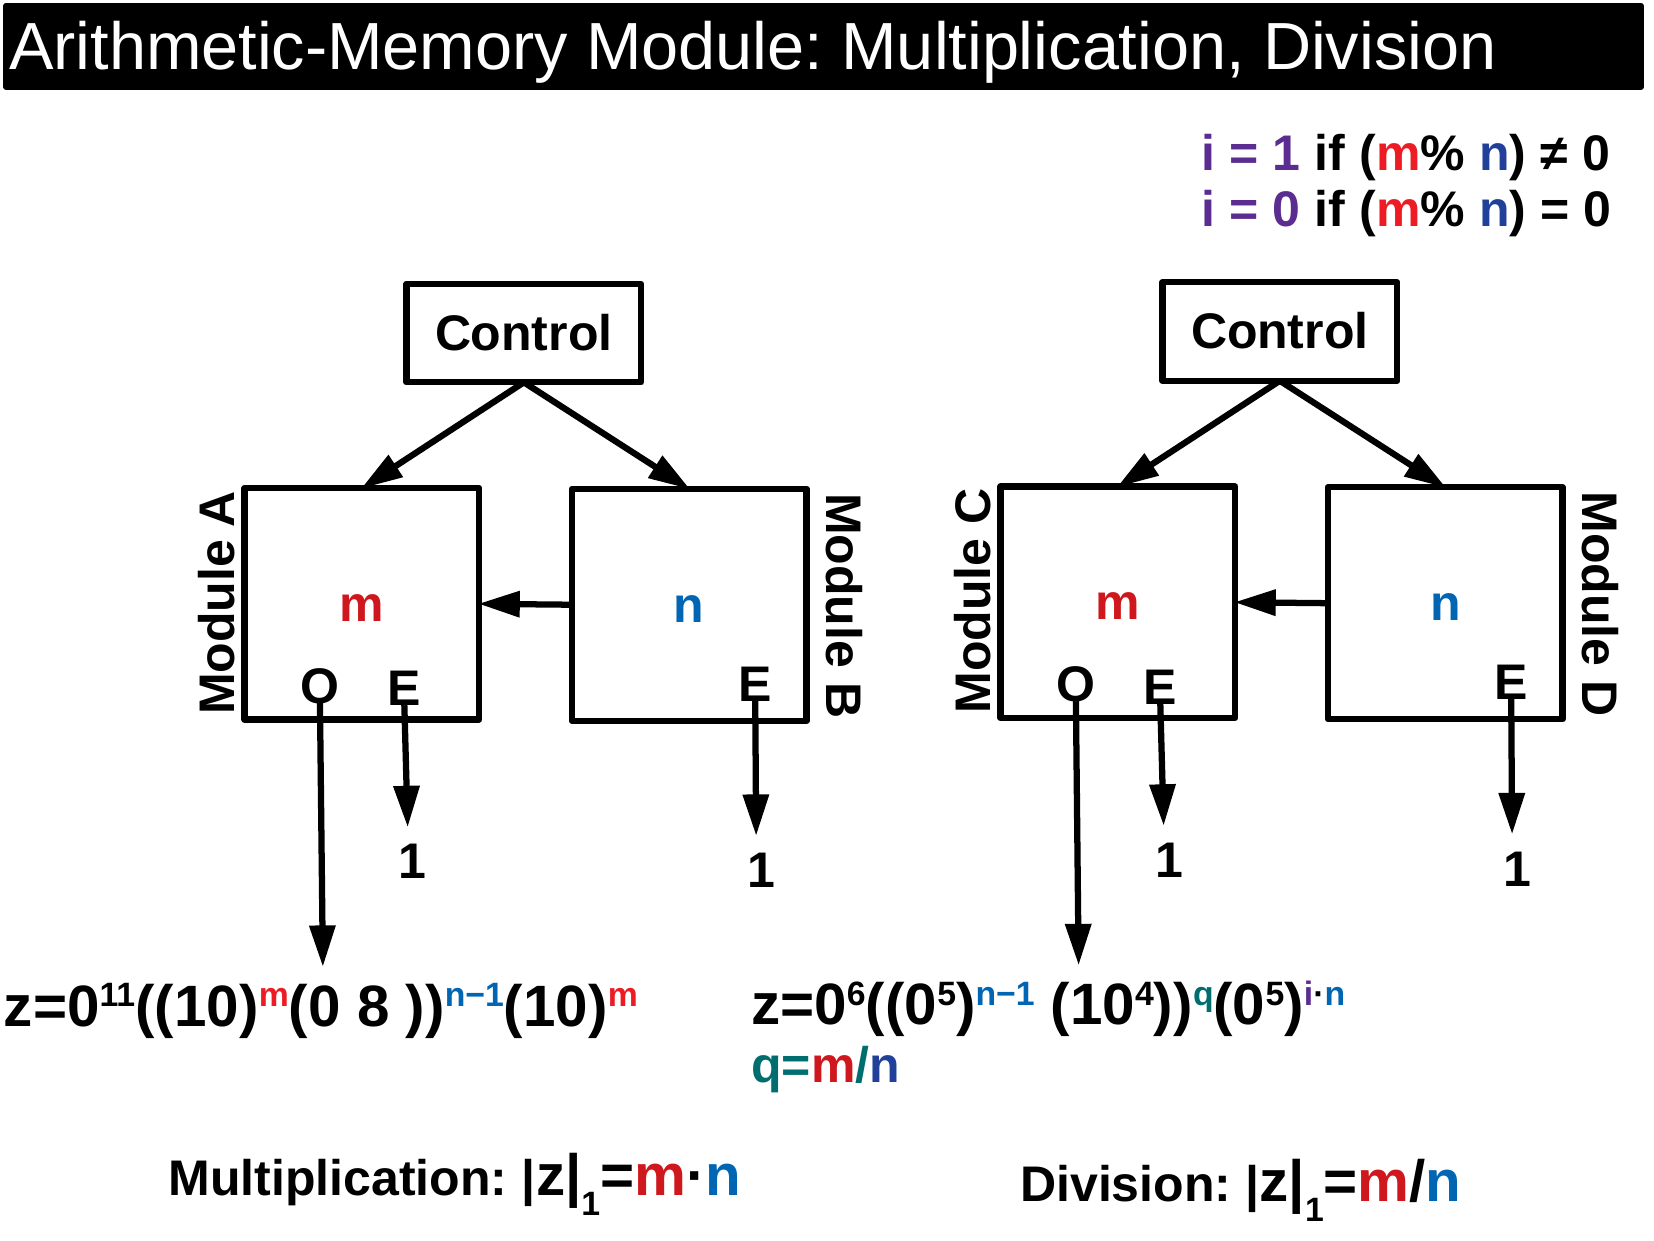

# Arithmetic-Memory Module: Multiplication, Division
i = 1 if (m% n) ≠ 0
i = 0 if (m% n) = 0
Control
Control
m
n
m
n
Module C
Module A
Module D
Module B
E
E
O
O
E
E
1
1
1
1
z=06((05)n−1 (104))q(05)i·n
q=m/n
z=011((10)m(0 8 ))n−1(10)m
Multiplication: |z|1=m·n
Division: |z|1=m/n